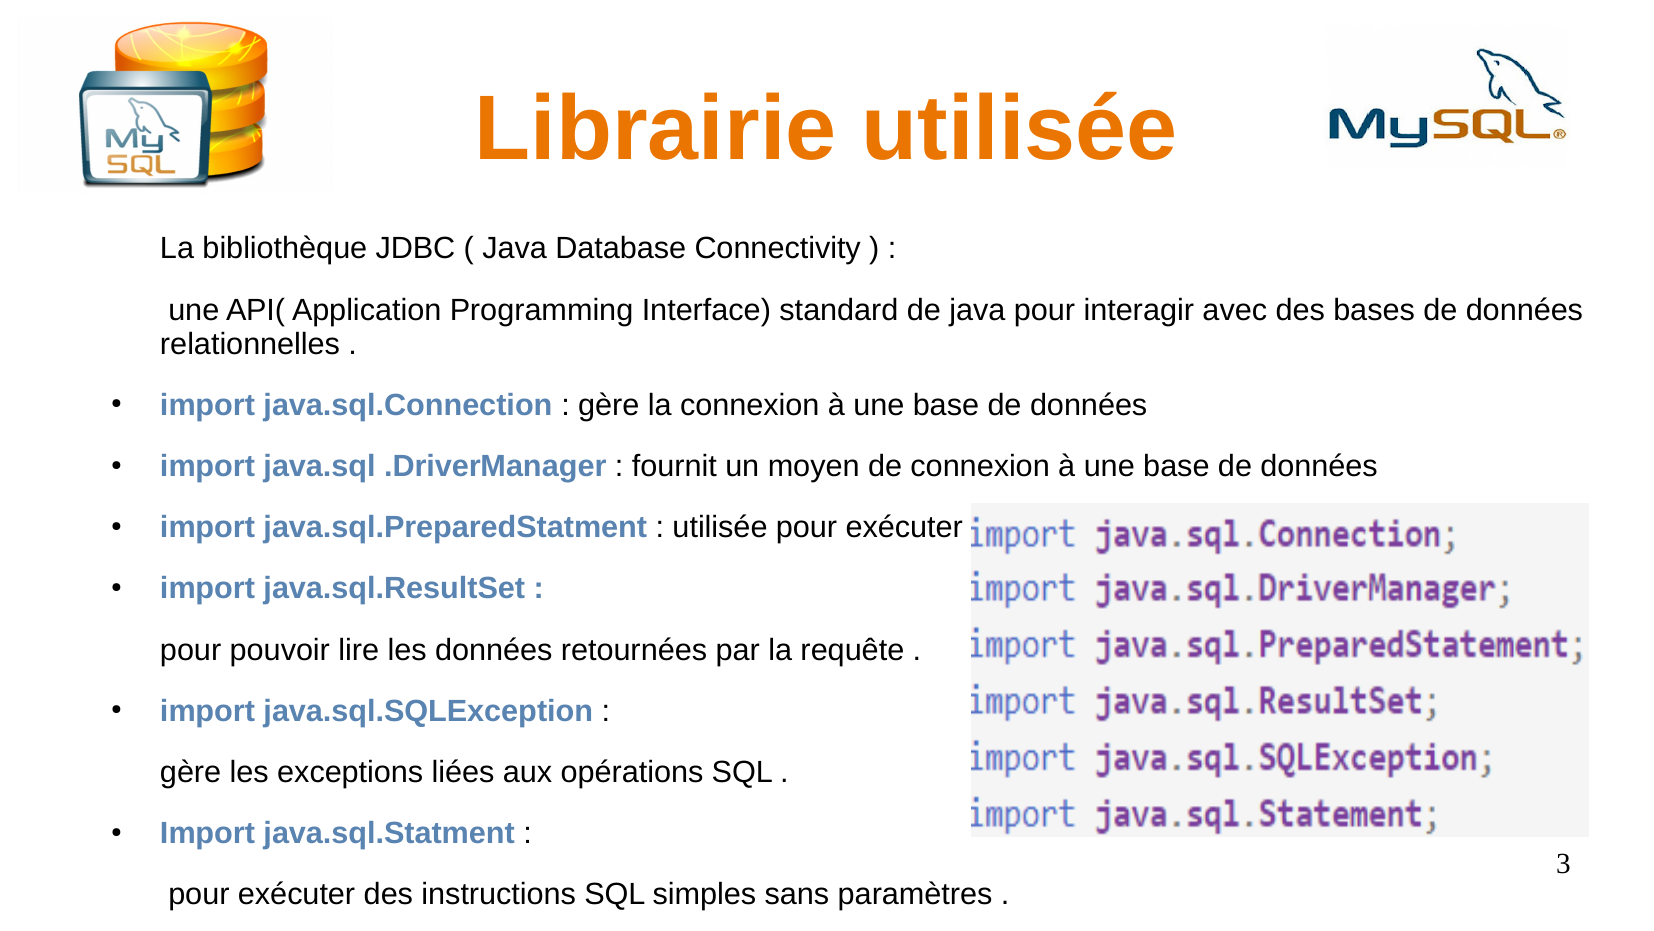

# Librairie utilisée
La bibliothèque JDBC ( Java Database Connectivity ) :
 une API( Application Programming Interface) standard de java pour interagir avec des bases de données relationnelles .
import java.sql.Connection : gère la connexion à une base de données
import java.sql .DriverManager : fournit un moyen de connexion à une base de données
import java.sql.PreparedStatment : utilisée pour exécuter des requêtes paramétrées
import java.sql.ResultSet :
pour pouvoir lire les données retournées par la requête .
import java.sql.SQLException :
gère les exceptions liées aux opérations SQL .
Import java.sql.Statment :
 pour exécuter des instructions SQL simples sans paramètres .
3